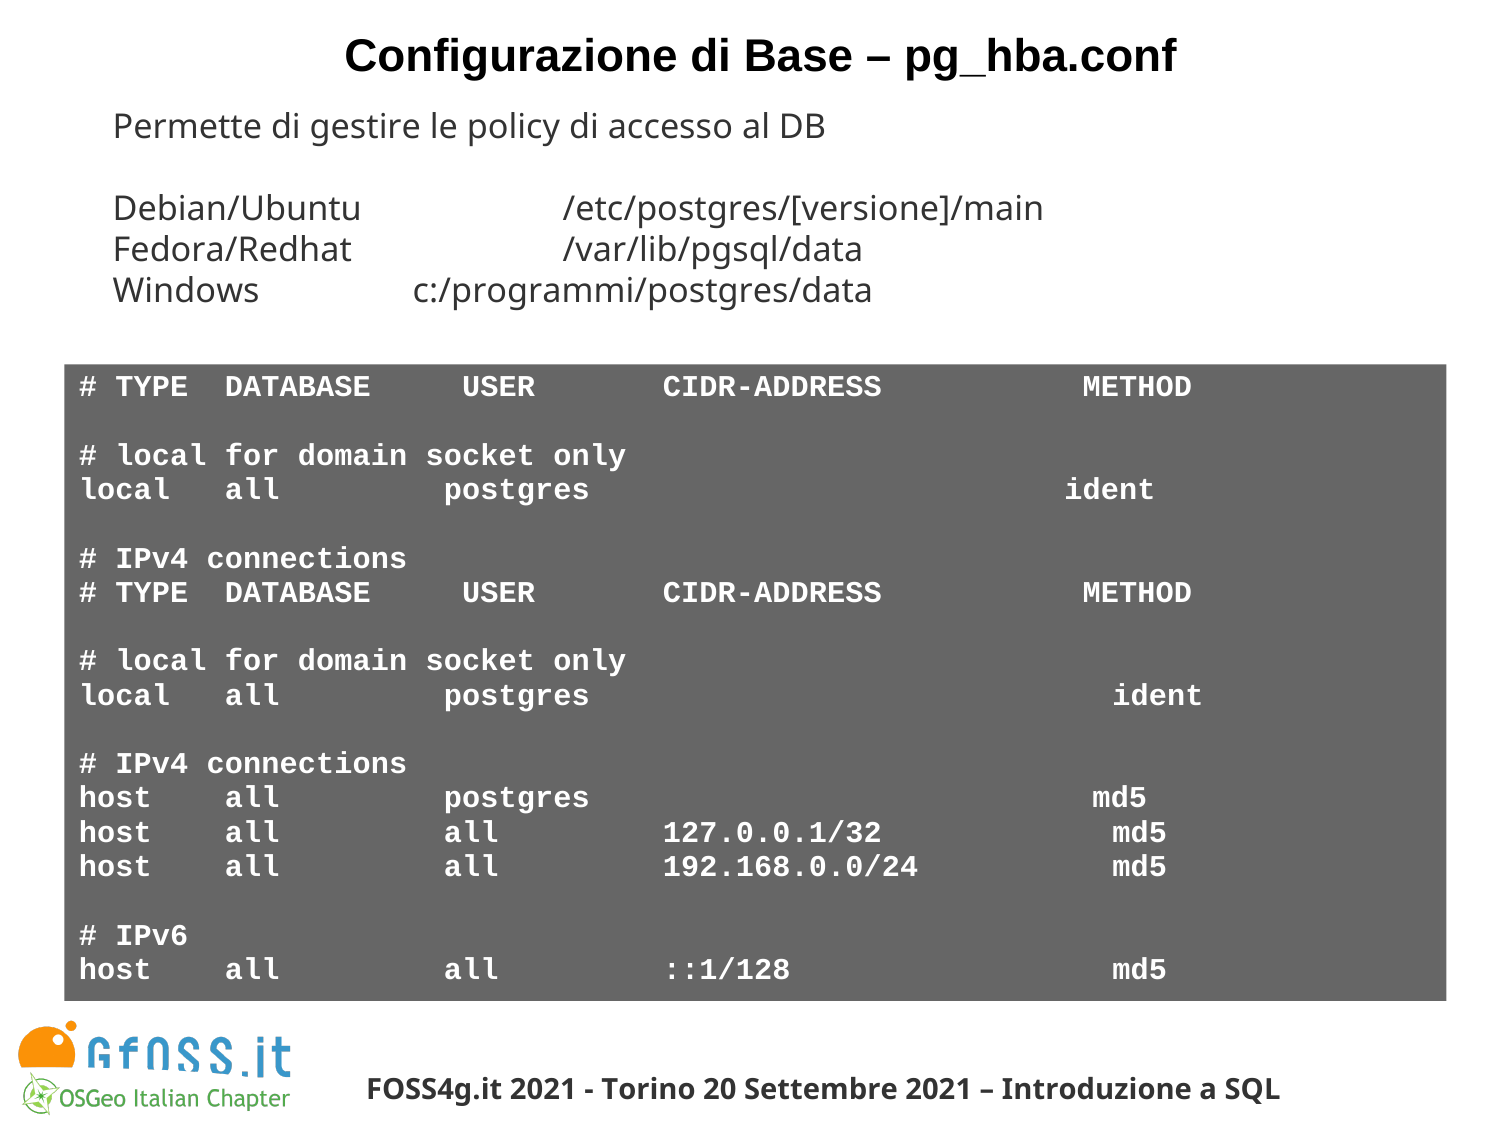

# Configurazione di Base – pg_hba.conf
Permette di gestire le policy di accesso al DB
Debian/Ubuntu		/etc/postgres/[versione]/main
Fedora/Redhat		/var/lib/pgsql/data
Windows		c:/programmi/postgres/data
# TYPE DATABASE USER CIDR-ADDRESS METHOD
# local for domain socket only
local all postgres ident
# IPv4 connections
# TYPE DATABASE USER CIDR-ADDRESS METHOD
# local for domain socket only
local all postgres 		ident
# IPv4 connections
host all postgres 	 md5
host all all 127.0.0.1/32 		md5
host all all 192.168.0.0/24 	md5
# IPv6
host all all ::1/128 		md5